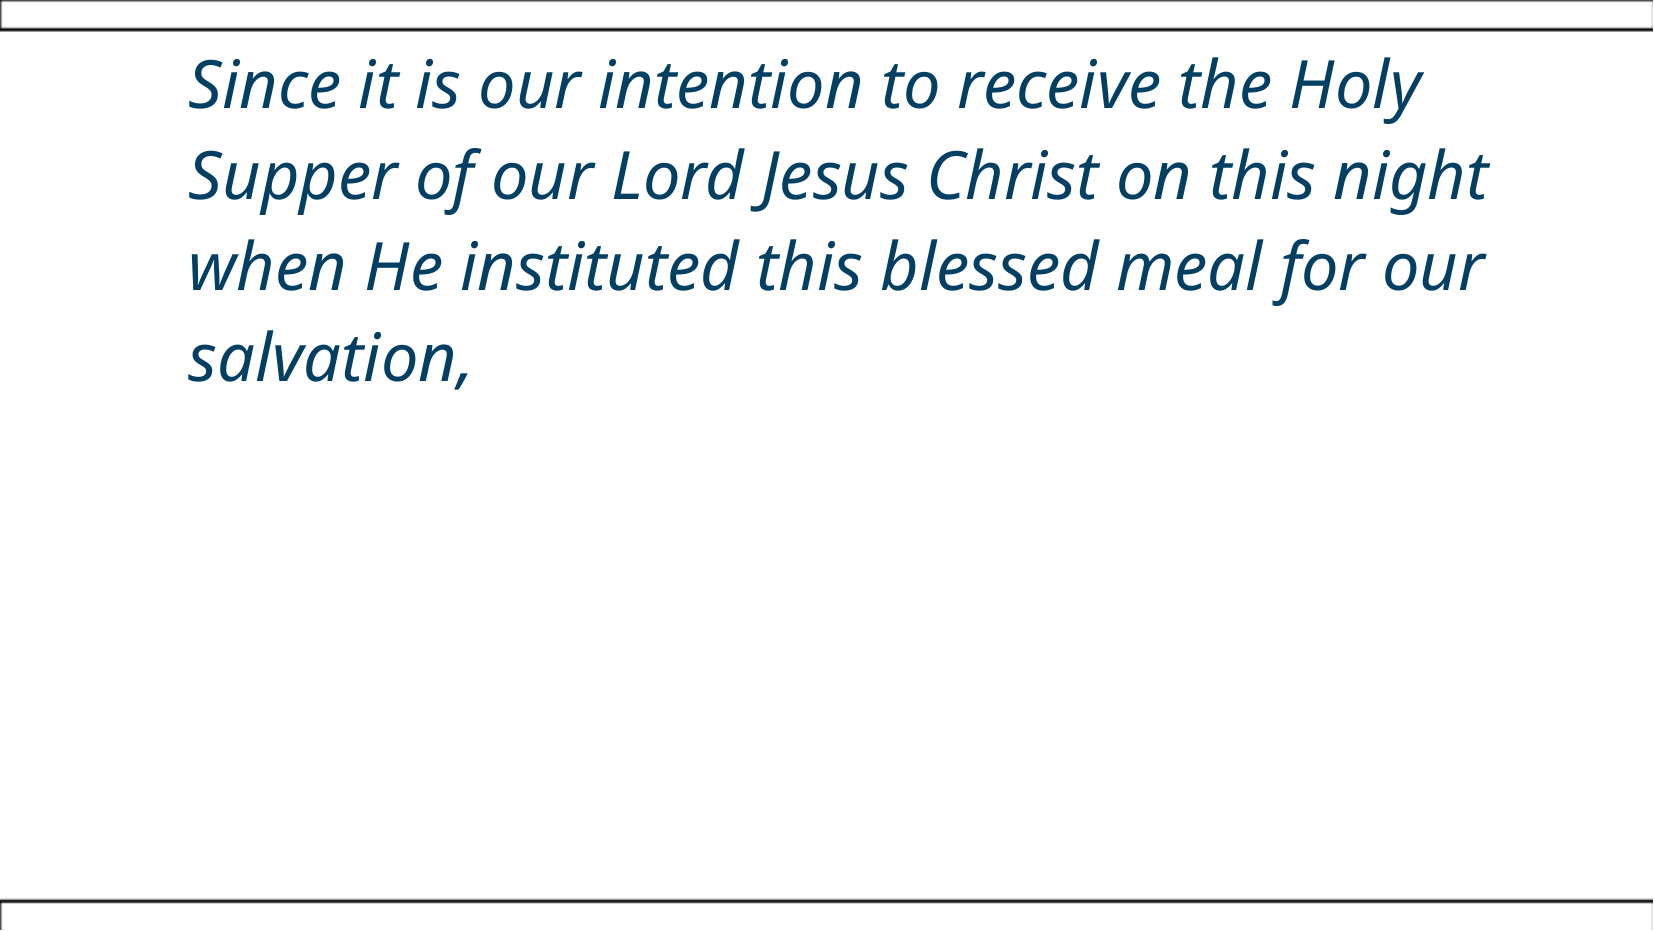

Since it is our intention to receive the Holy
 Supper of our Lord Jesus Christ on this night
 when He instituted this blessed meal for our
 salvation,